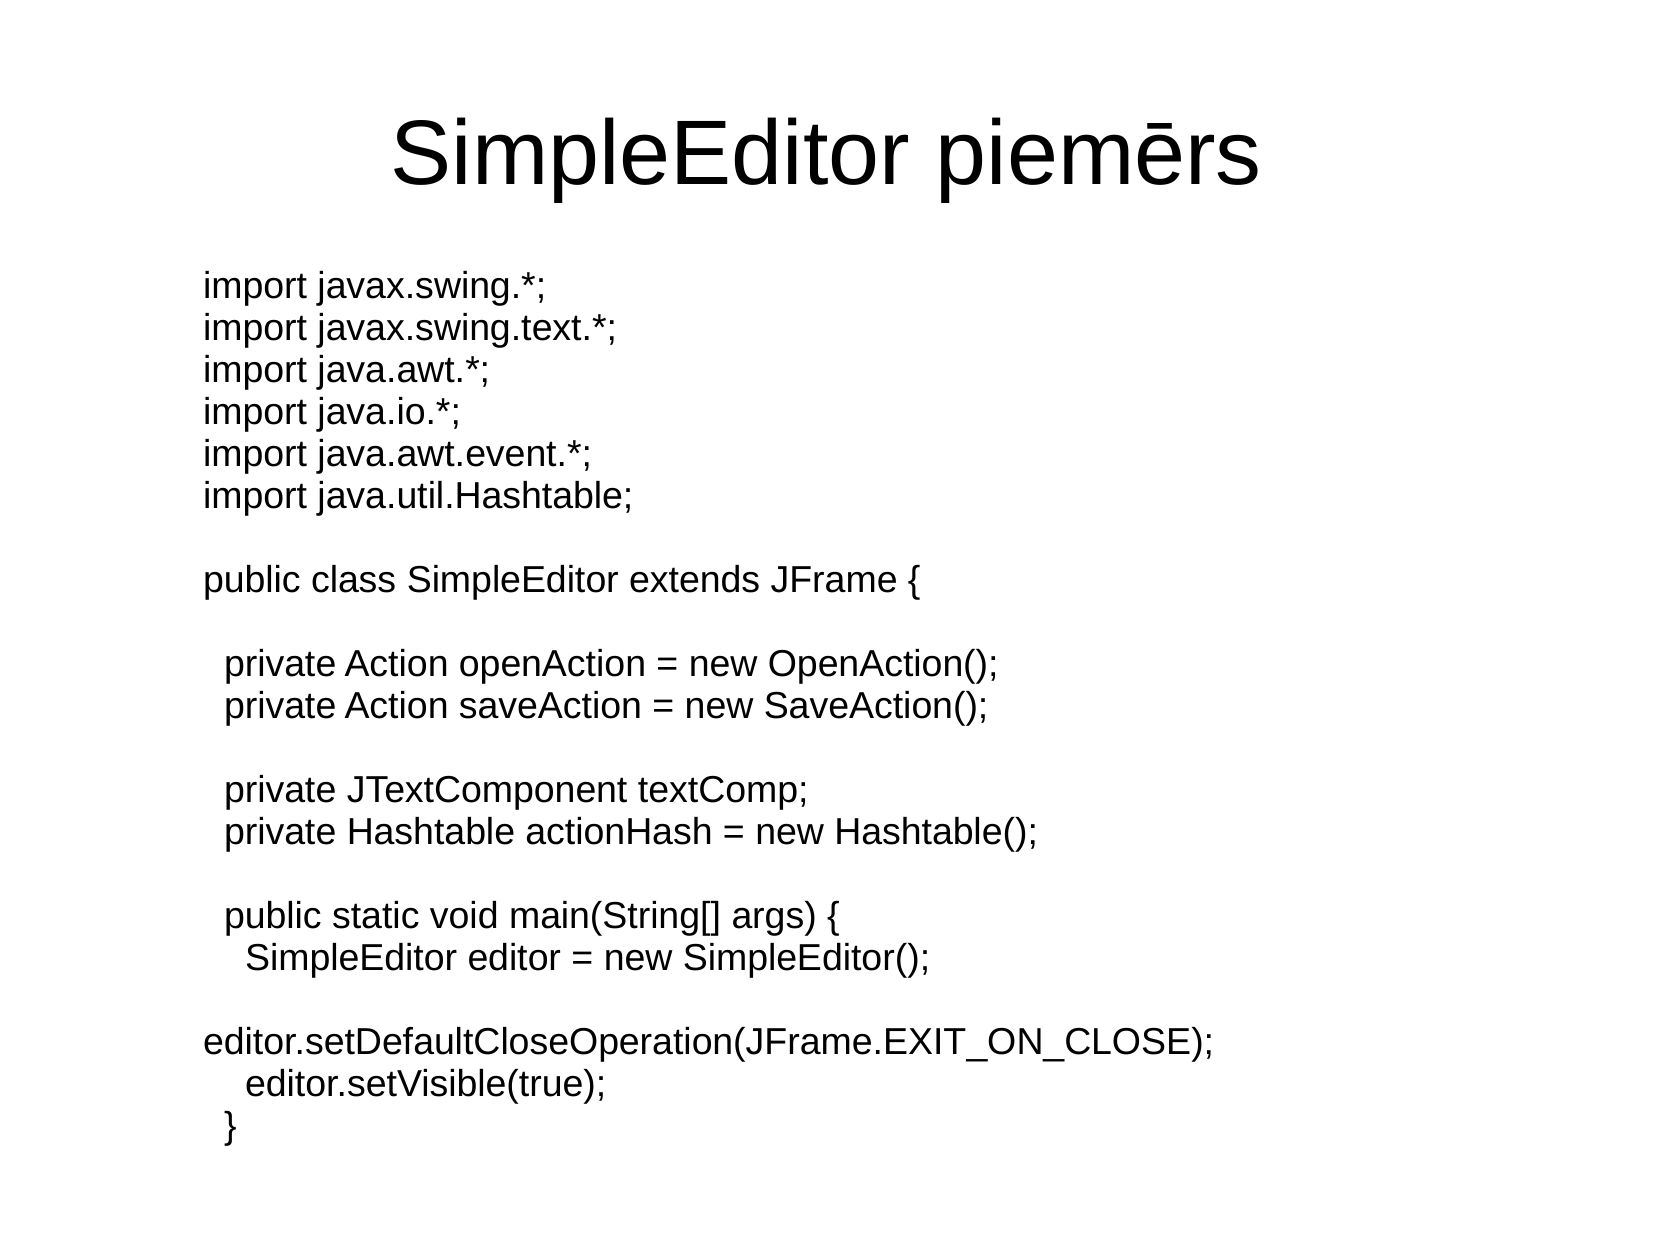

# SimpleEditor piemērs
import javax.swing.*;
import javax.swing.text.*;
import java.awt.*;
import java.io.*;
import java.awt.event.*;
import java.util.Hashtable;
public class SimpleEditor extends JFrame {
 private Action openAction = new OpenAction();
 private Action saveAction = new SaveAction();
 private JTextComponent textComp;
 private Hashtable actionHash = new Hashtable();
 public static void main(String[] args) {
 SimpleEditor editor = new SimpleEditor();
 editor.setDefaultCloseOperation(JFrame.EXIT_ON_CLOSE);
 editor.setVisible(true);
 }